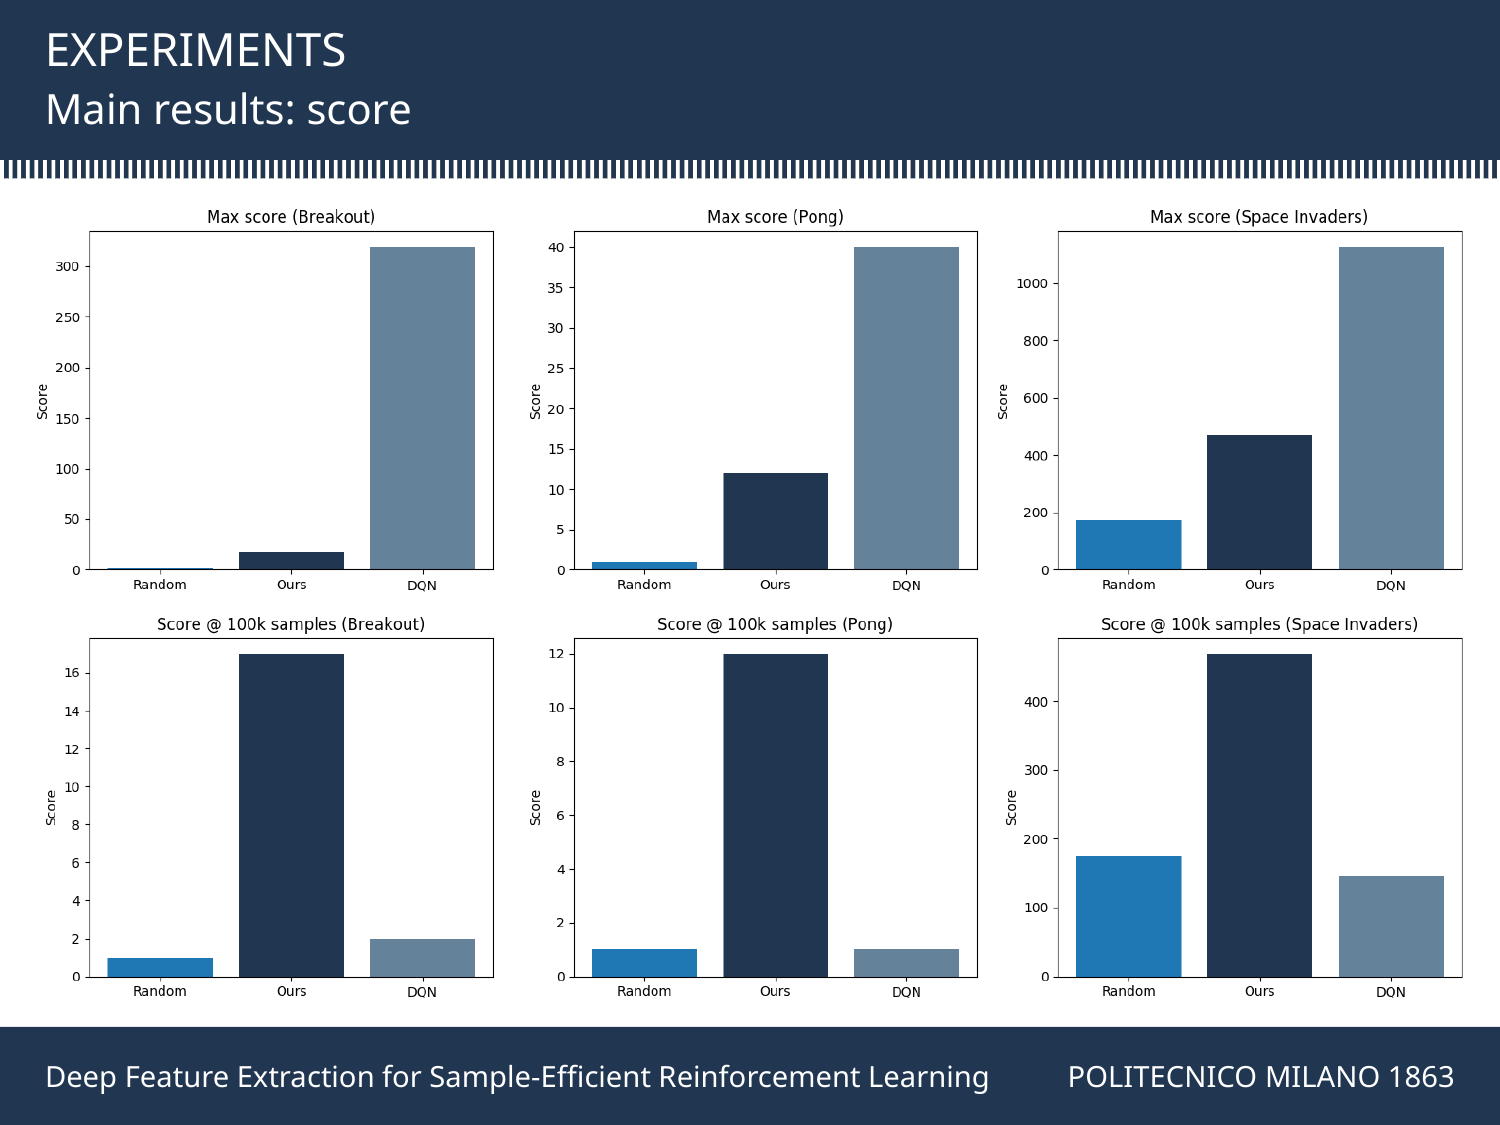

EXPERIMENTS
Main results: score
Deep Feature Extraction for Sample-Efficient Reinforcement Learning
POLITECNICO MILANO 1863